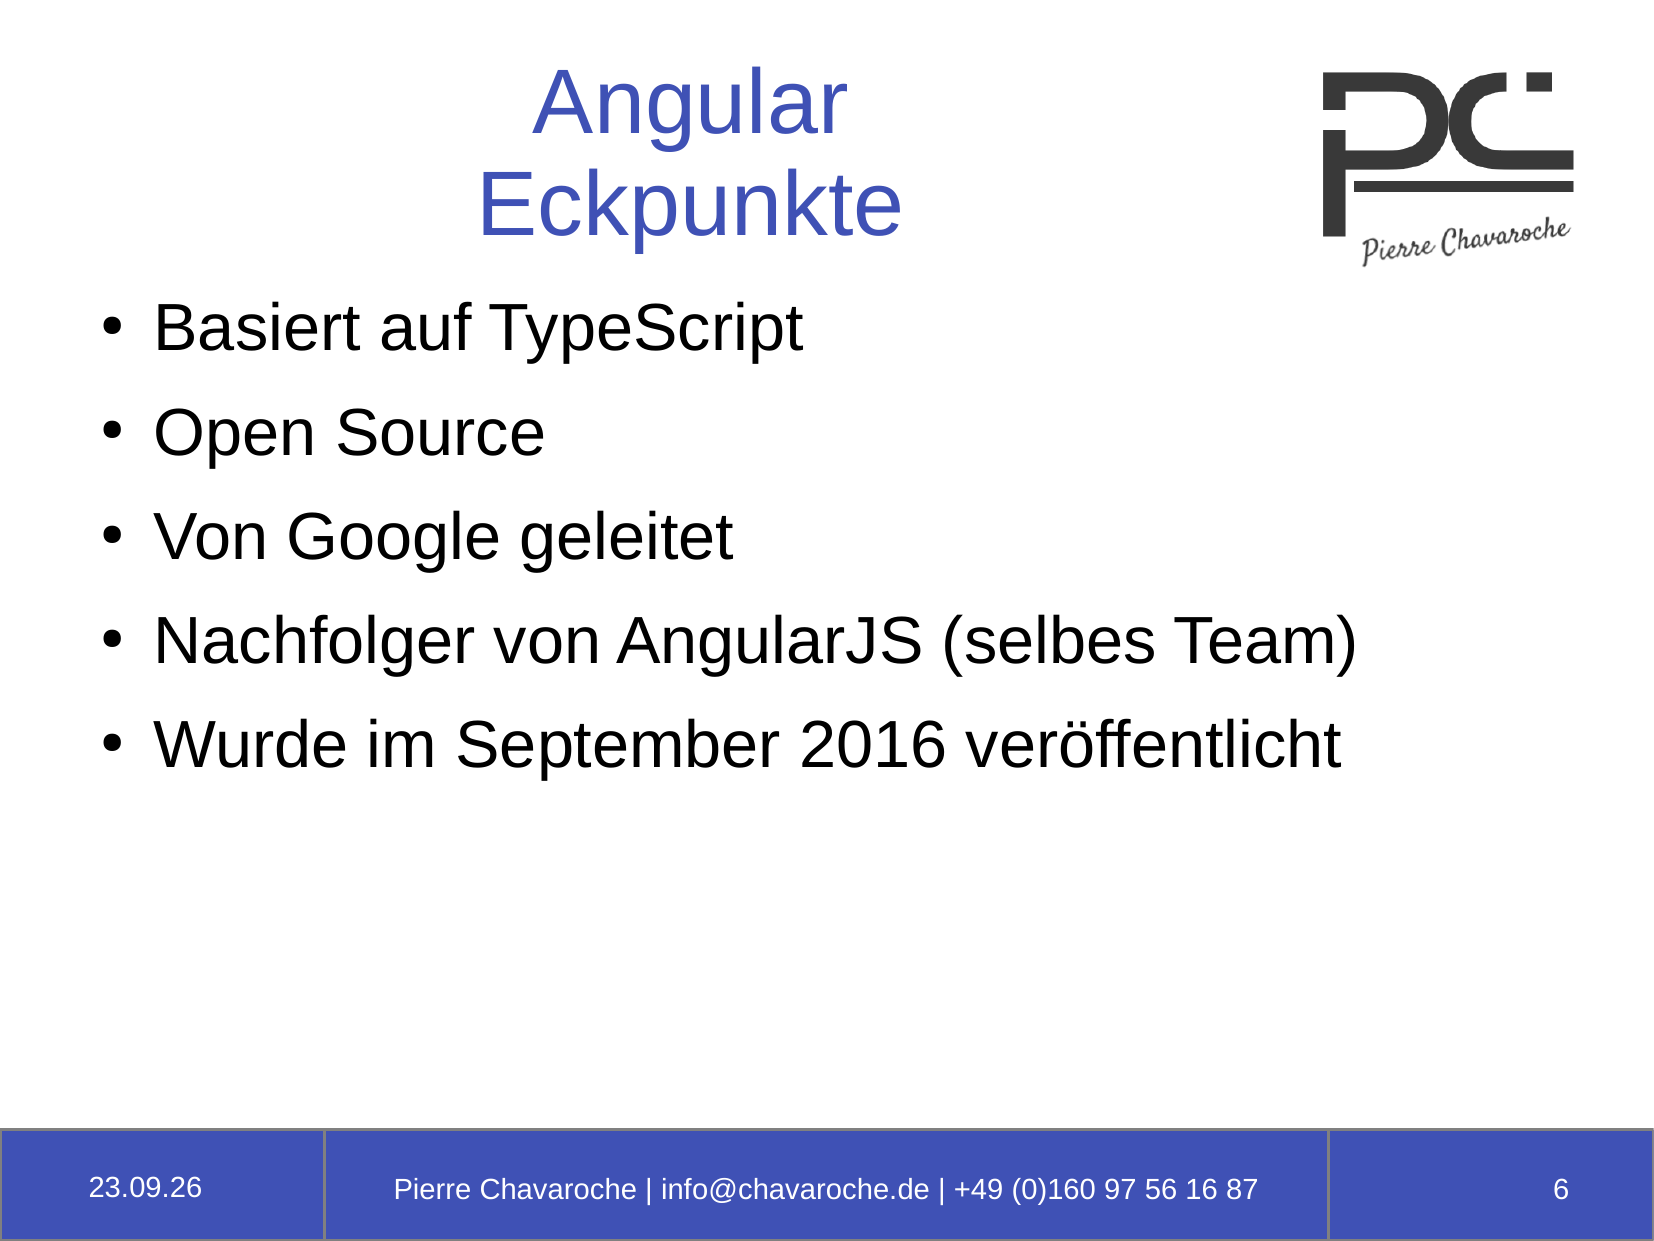

# Angular Eckpunkte
Basiert auf TypeScript
Open Source
Von Google geleitet
Nachfolger von AngularJS (selbes Team)
Wurde im September 2016 veröffentlicht
Pierre Chavaroche | info@chavaroche.de | +49 (0)160 97 56 16 87
6